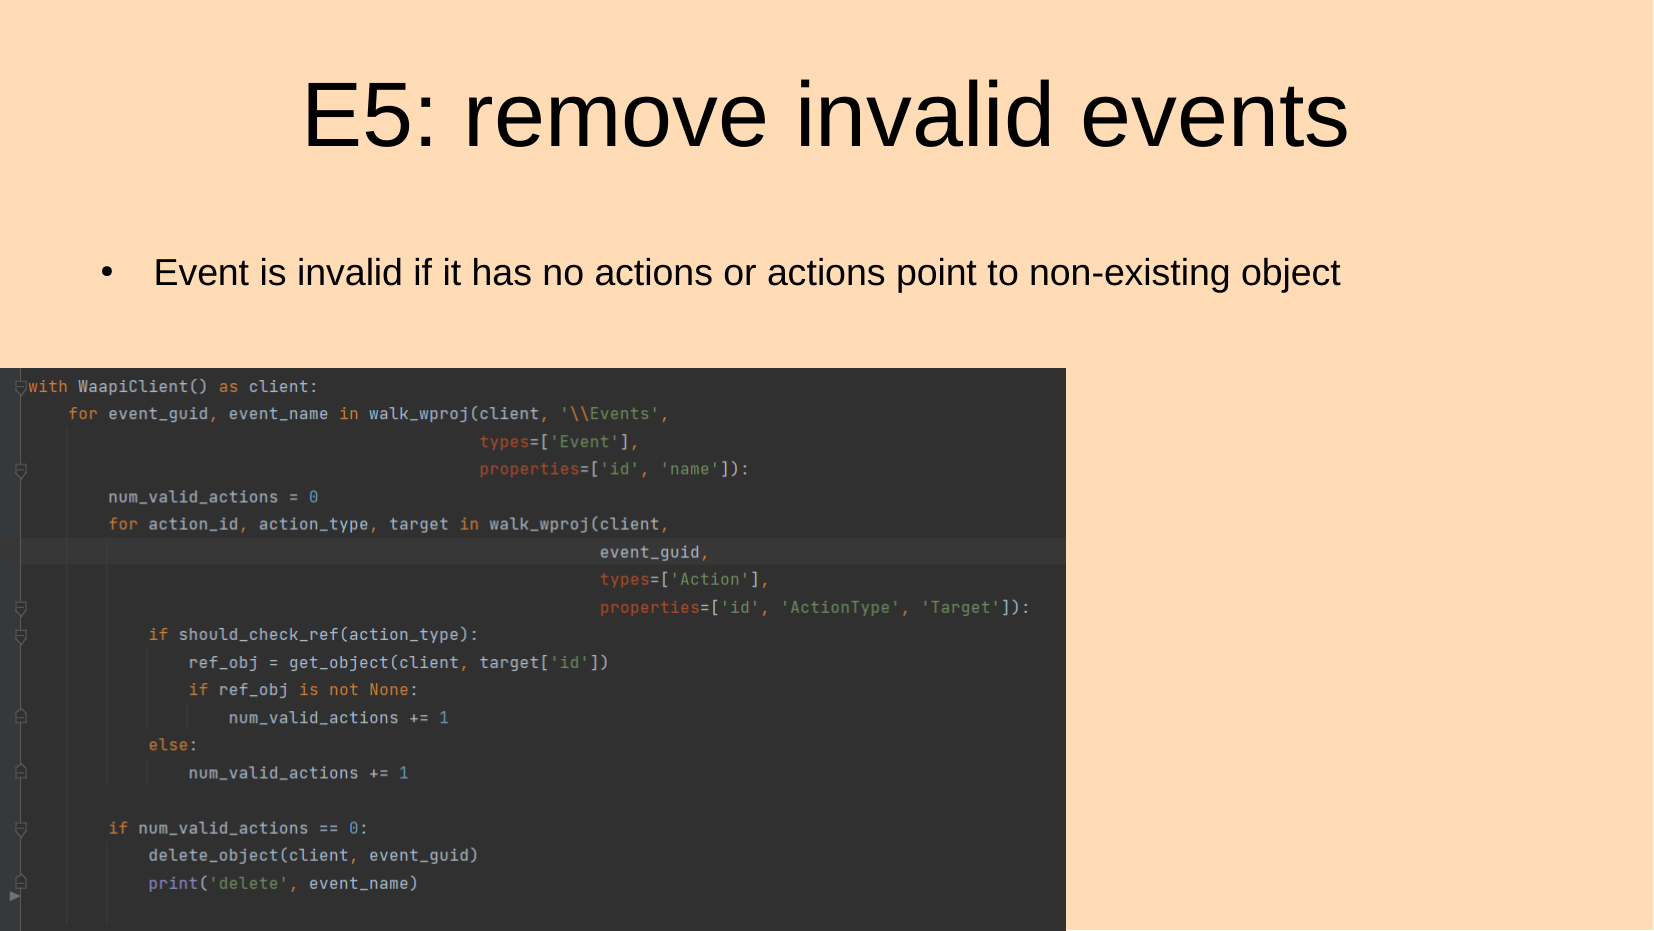

# E5: remove invalid events
Event is invalid if it has no actions or actions point to non-existing object